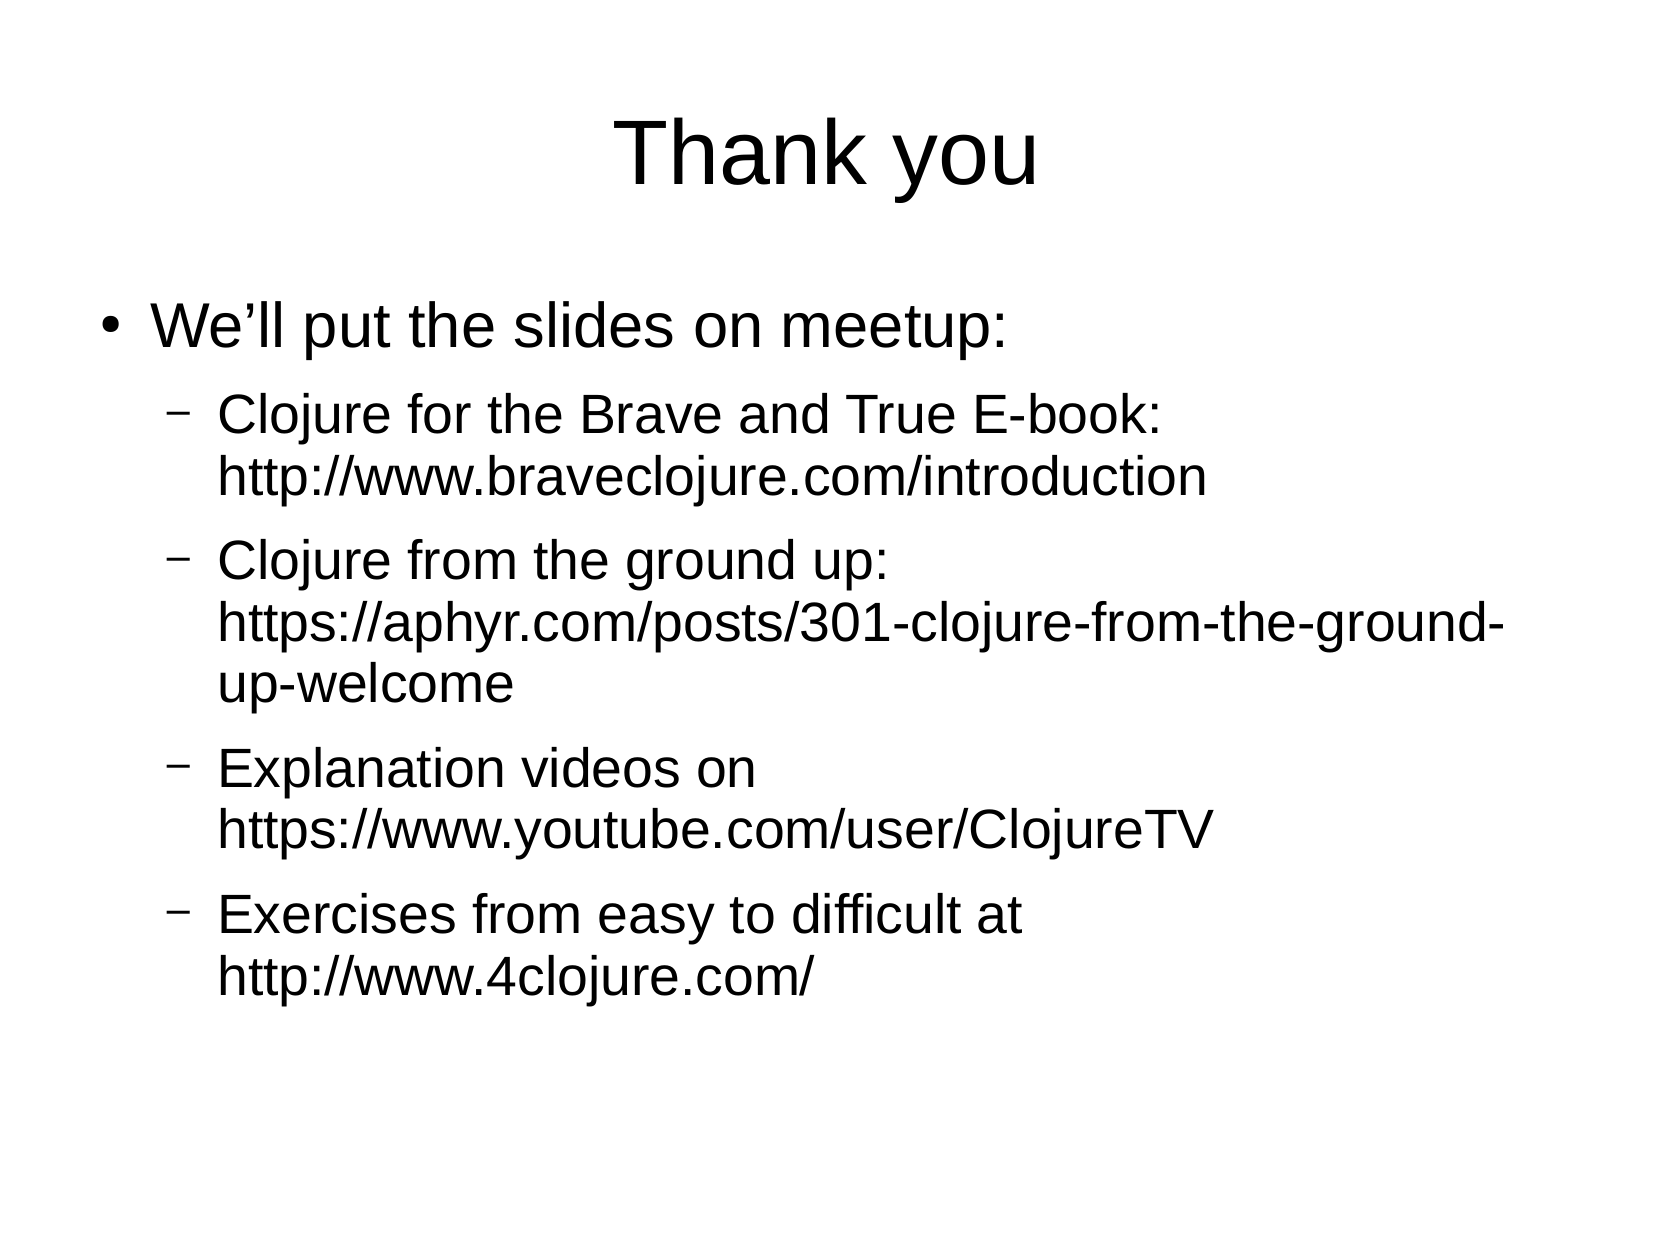

# Thank you
We’ll put the slides on meetup:
Clojure for the Brave and True E-book: http://www.braveclojure.com/introduction
Clojure from the ground up: https://aphyr.com/posts/301-clojure-from-the-ground-up-welcome
Explanation videos on https://www.youtube.com/user/ClojureTV
Exercises from easy to difficult at http://www.4clojure.com/